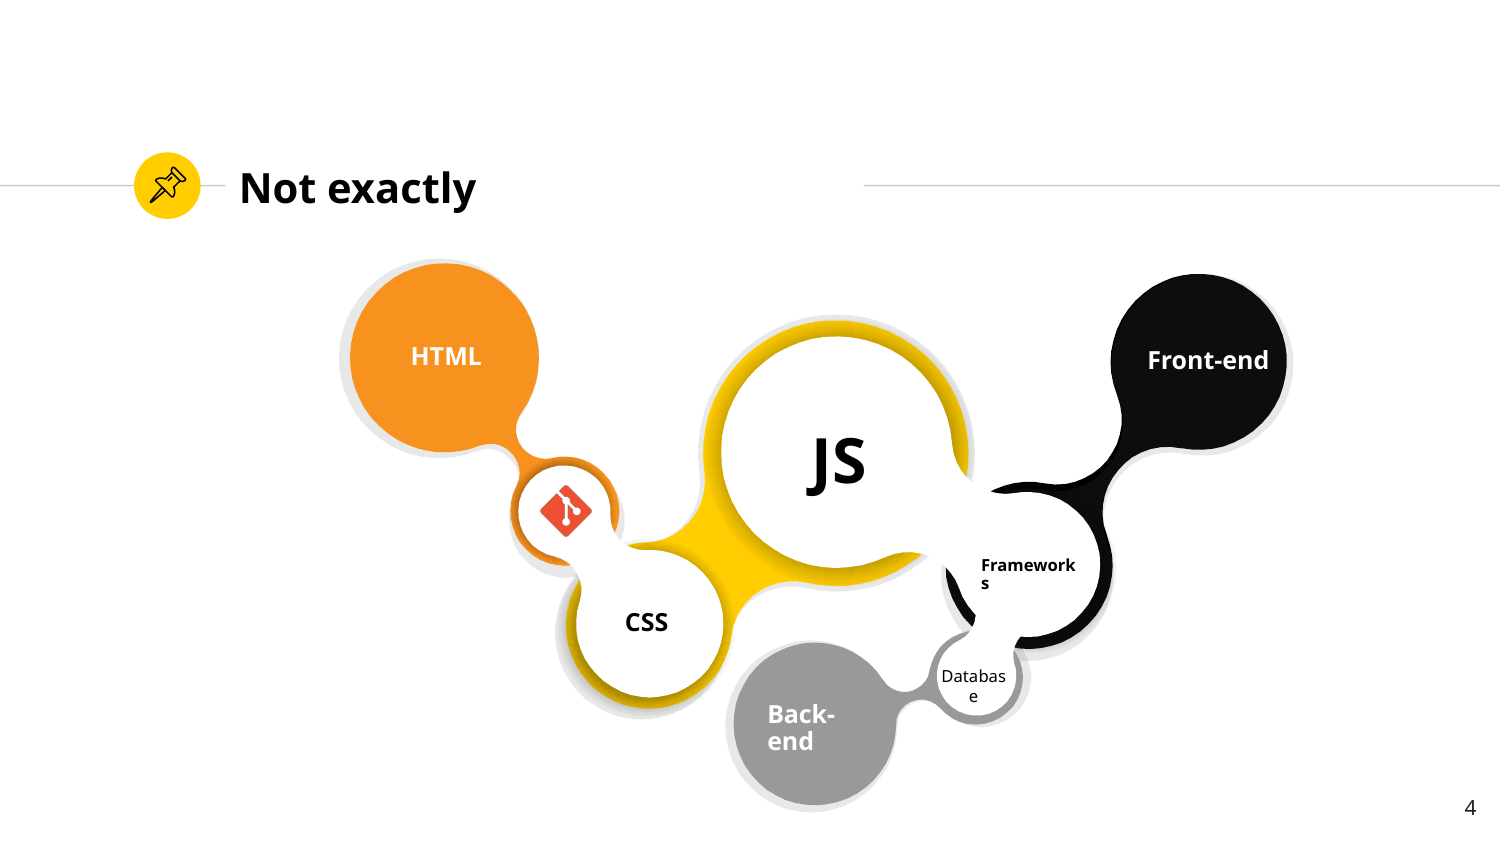

# Not exactly
HTML
Front-end
JS
Frameworks
CSS
Database
Back-end